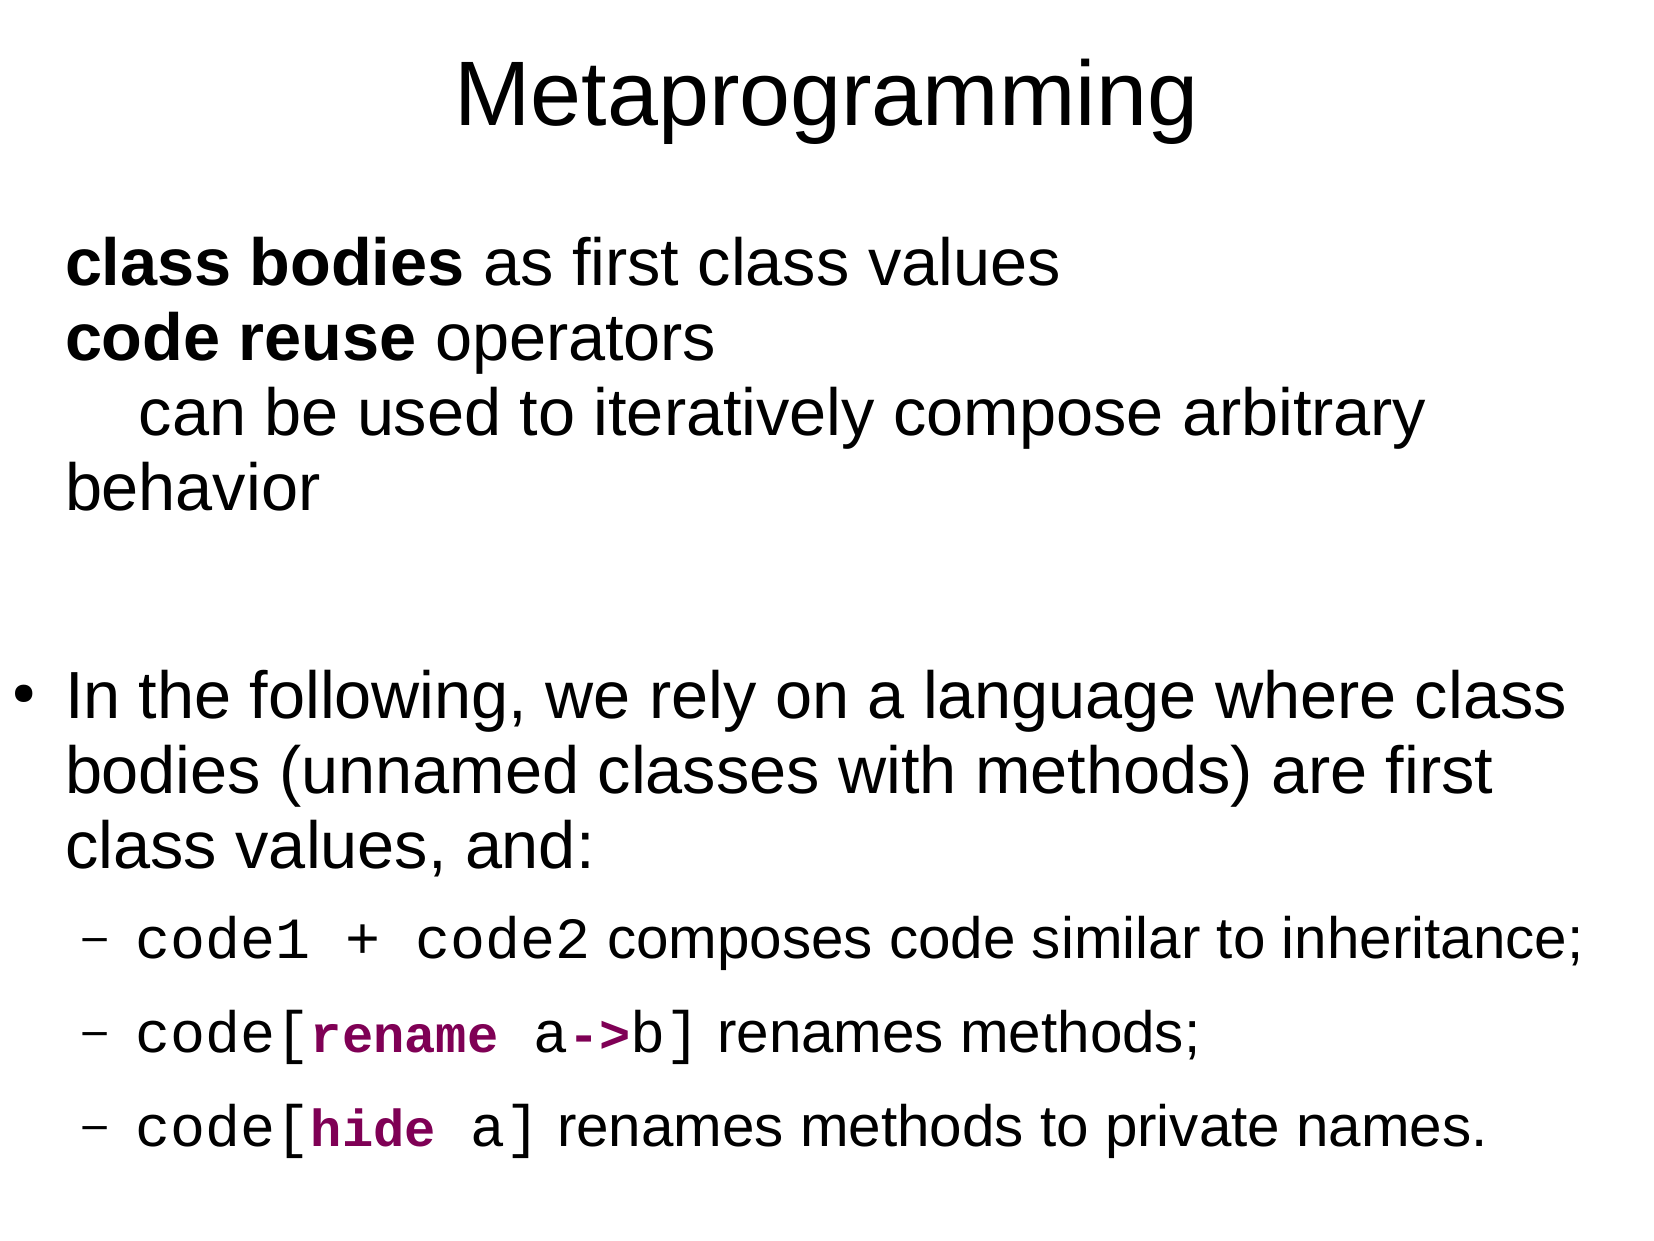

# Metaprogramming
class bodies as first class values
code reuse operators
	can be used to iteratively compose arbitrary behavior
In the following, we rely on a language where class bodies (unnamed classes with methods) are first class values, and:
code1 + code2 composes code similar to inheritance;
code[rename a->b] renames methods;
code[hide a] renames methods to private names.